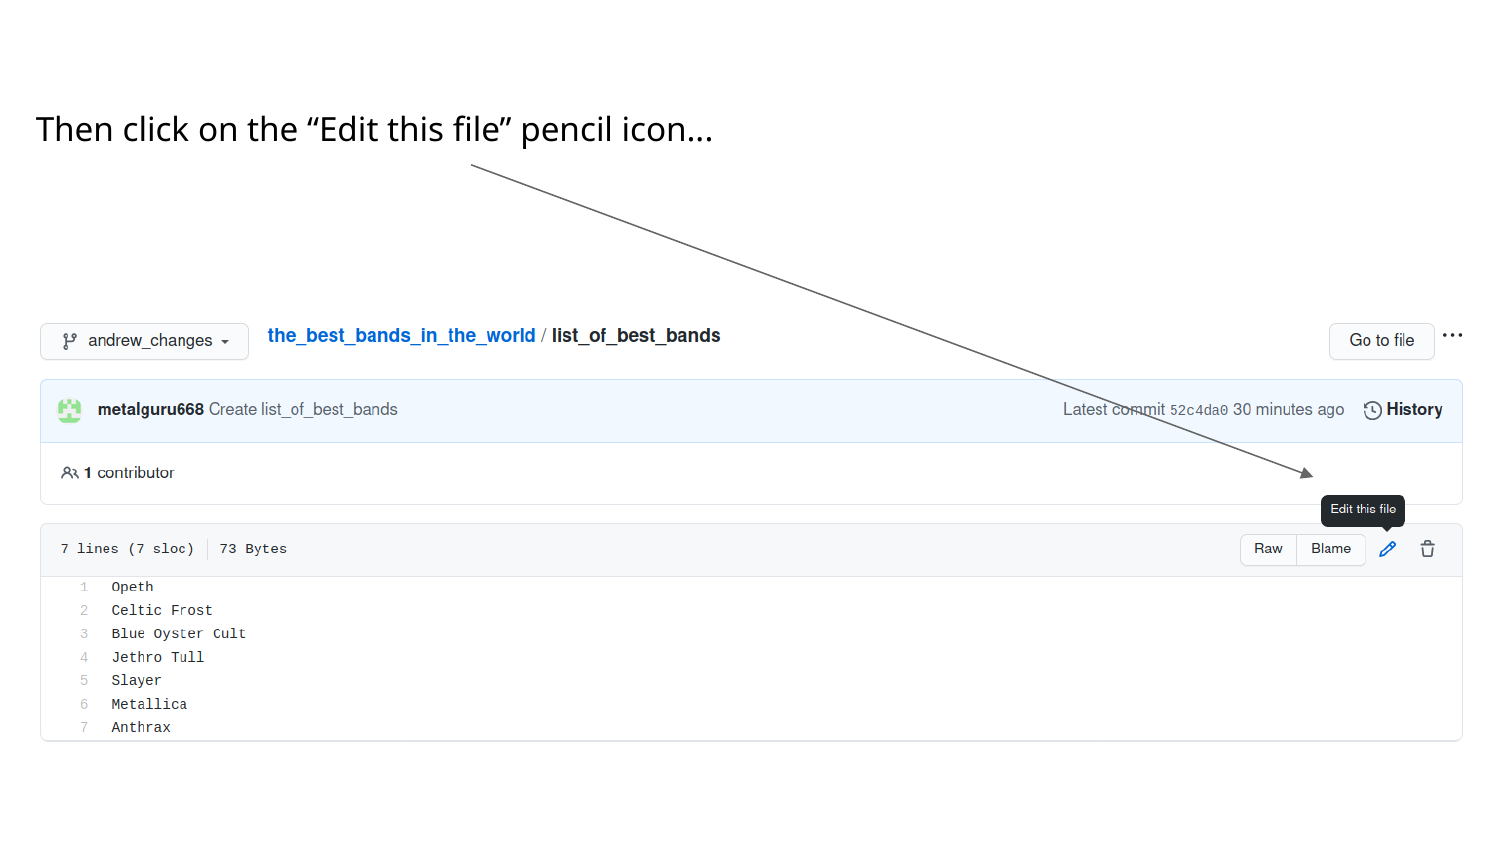

Then click on the “Edit this file” pencil icon...